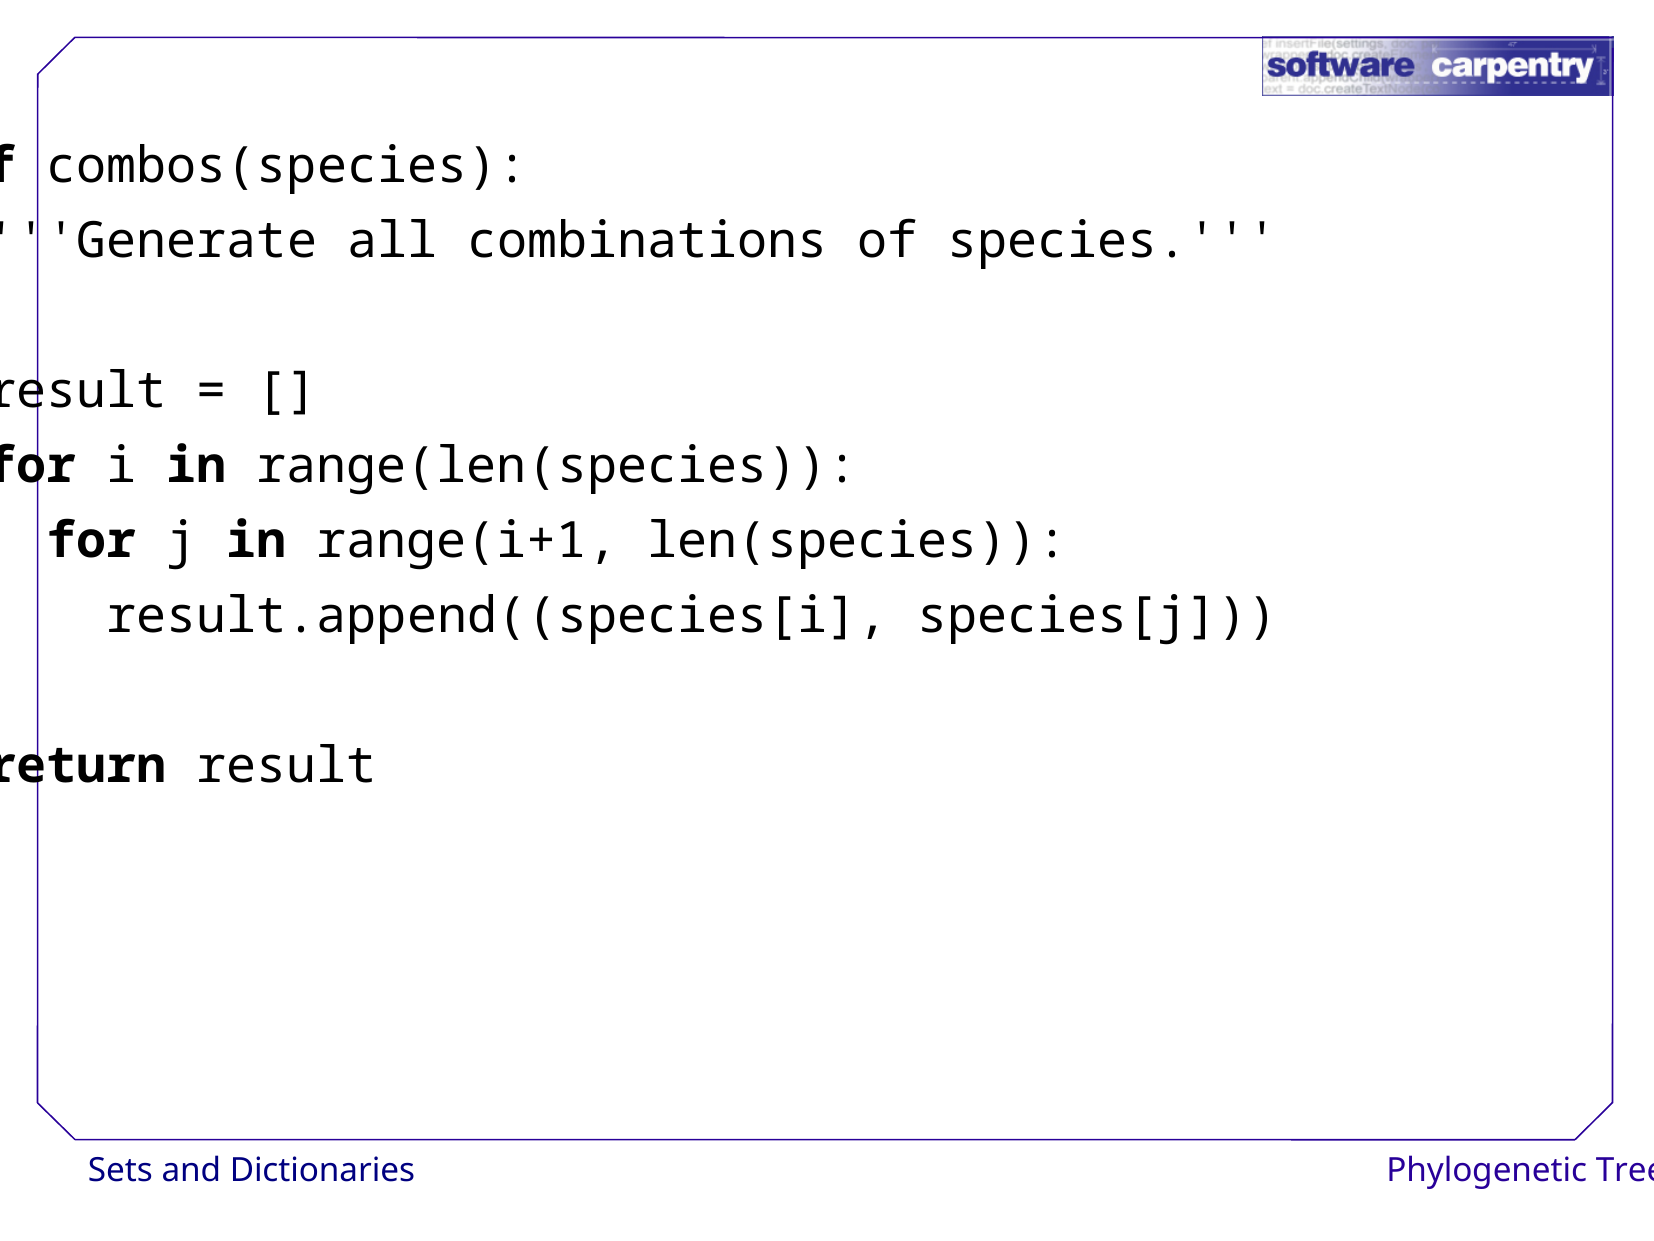

def combos(species):
 '''Generate all combinations of species.'''
 result = []
 for i in range(len(species)):
 for j in range(i+1, len(species)):
 result.append((species[i], species[j]))
 return result